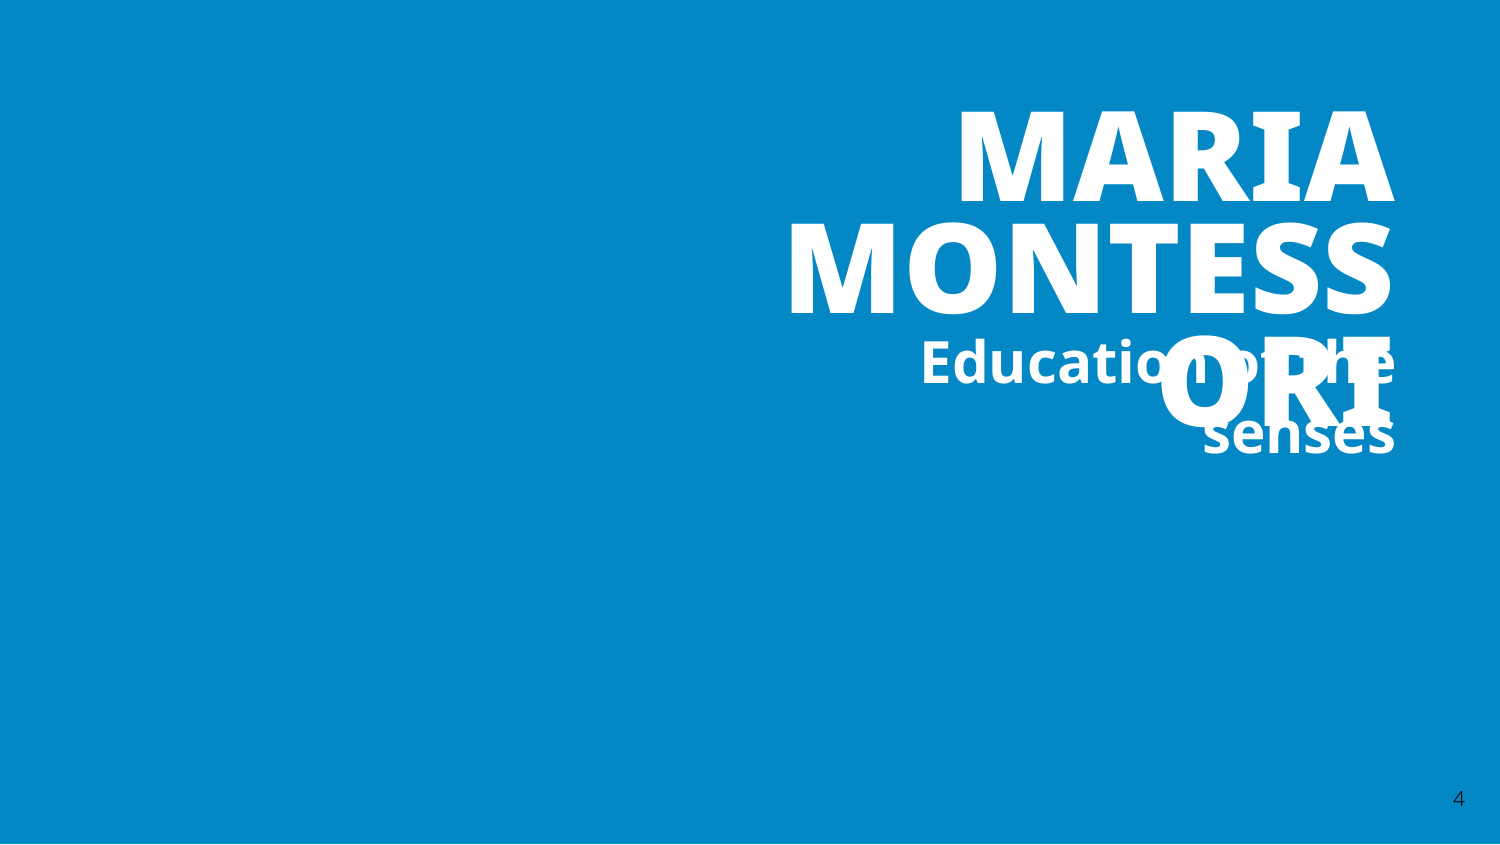

# Maria Montessori
Education of the senses